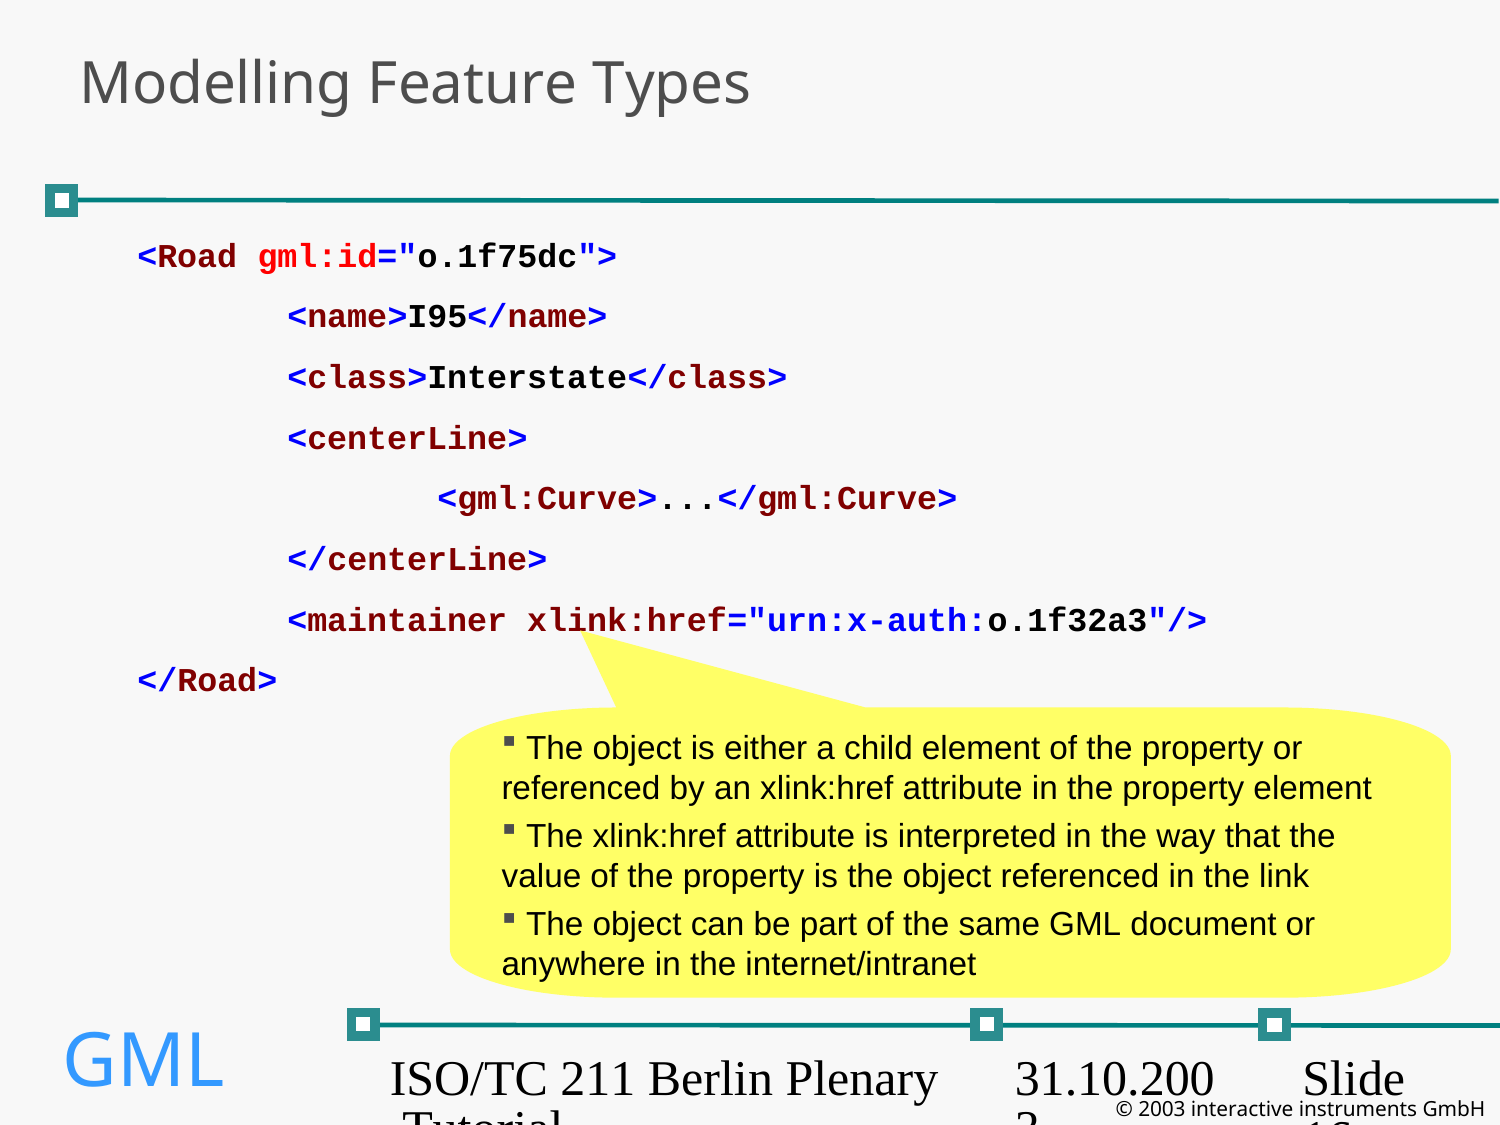

# Modelling Feature Types
<Road gml:id="o.1f75dc">
	<name>I95</name>
	<class>Interstate</class>
	<centerLine>
		<gml:Curve>...</gml:Curve>
	</centerLine>
	<maintainer xlink:href="urn:x-auth:o.1f32a3"/>
</Road>
 The object is either a child element of the property or referenced by an xlink:href attribute in the property element
 The xlink:href attribute is interpreted in the way that the value of the property is the object referenced in the link
 The object can be part of the same GML document or anywhere in the internet/intranet
ISO/TC 211 Berlin Plenary Tutorial
31.10.2003
16